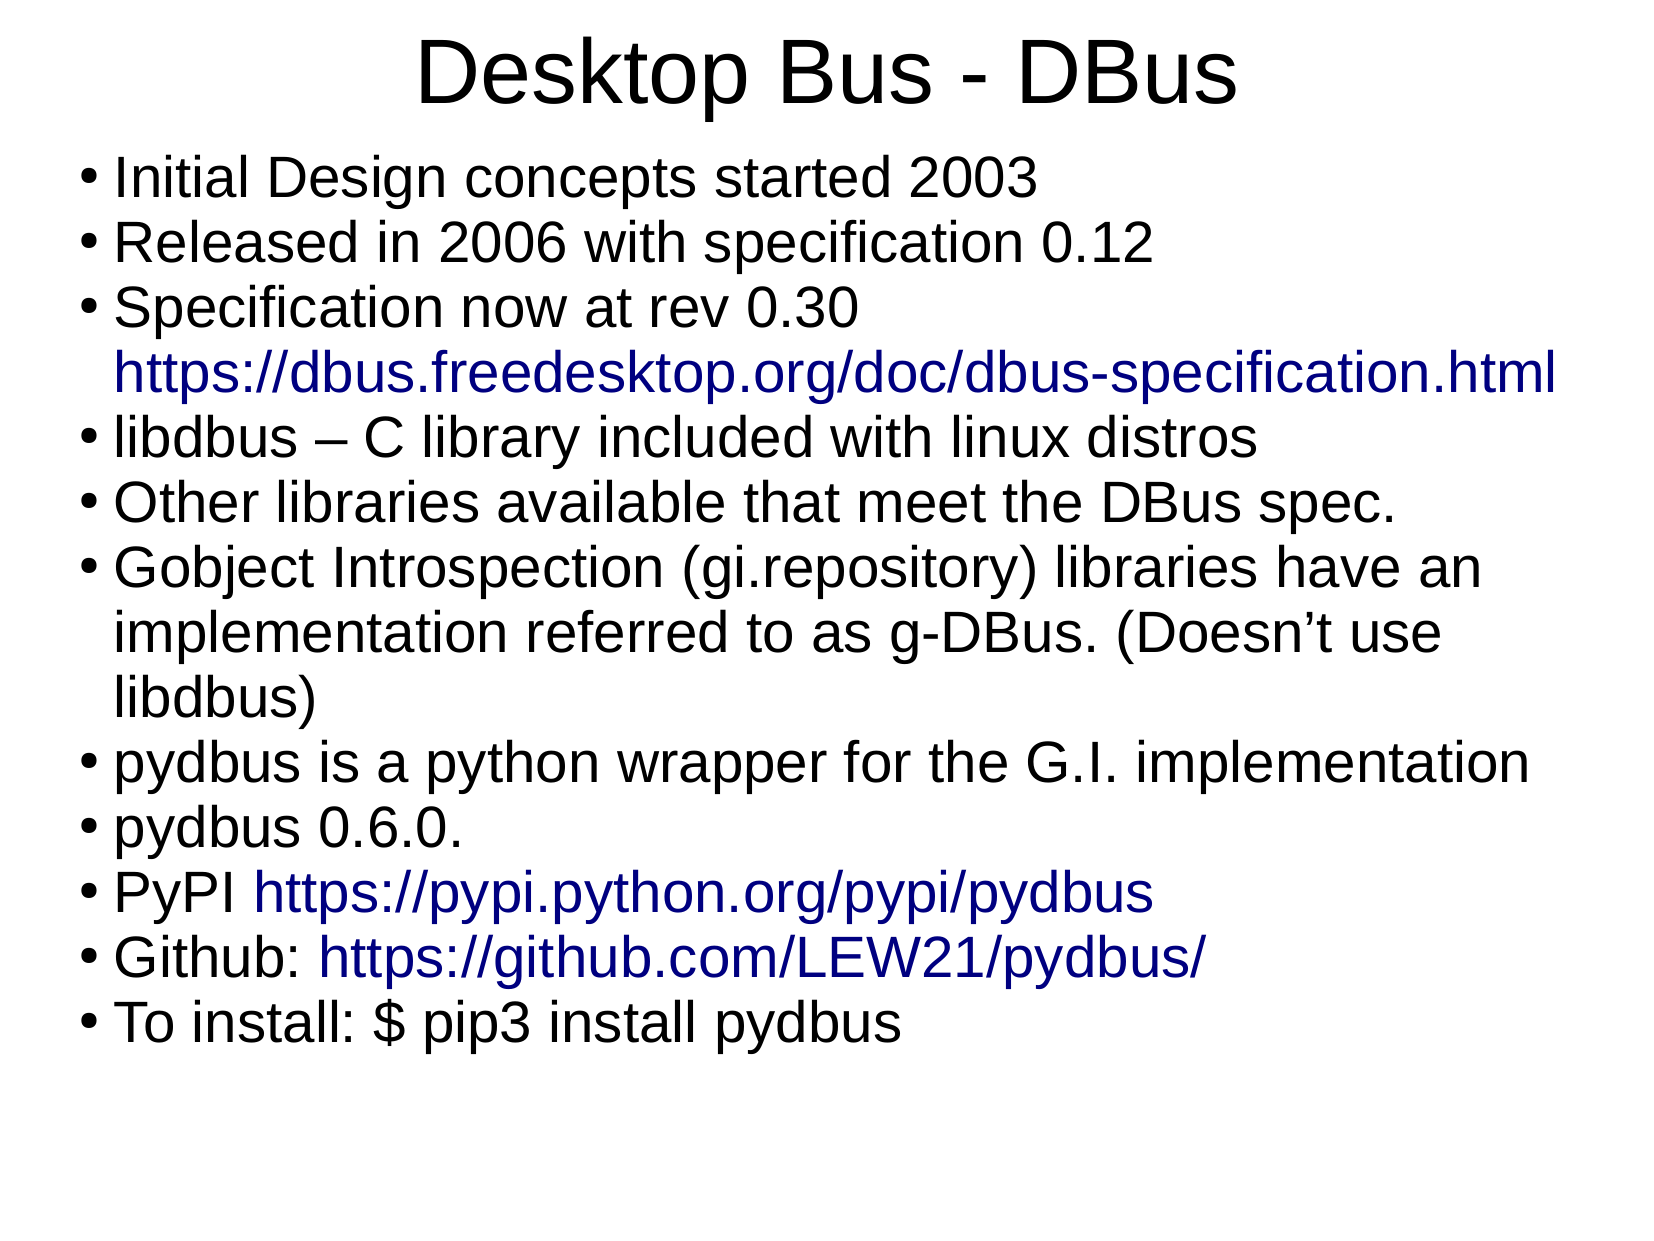

# Desktop Bus - DBus
Initial Design concepts started 2003
Released in 2006 with specification 0.12
Specification now at rev 0.30 https://dbus.freedesktop.org/doc/dbus-specification.html
libdbus – C library included with linux distros
Other libraries available that meet the DBus spec.
Gobject Introspection (gi.repository) libraries have an implementation referred to as g-DBus. (Doesn’t use libdbus)
pydbus is a python wrapper for the G.I. implementation
pydbus 0.6.0.
PyPI https://pypi.python.org/pypi/pydbus
Github: https://github.com/LEW21/pydbus/
To install: $ pip3 install pydbus